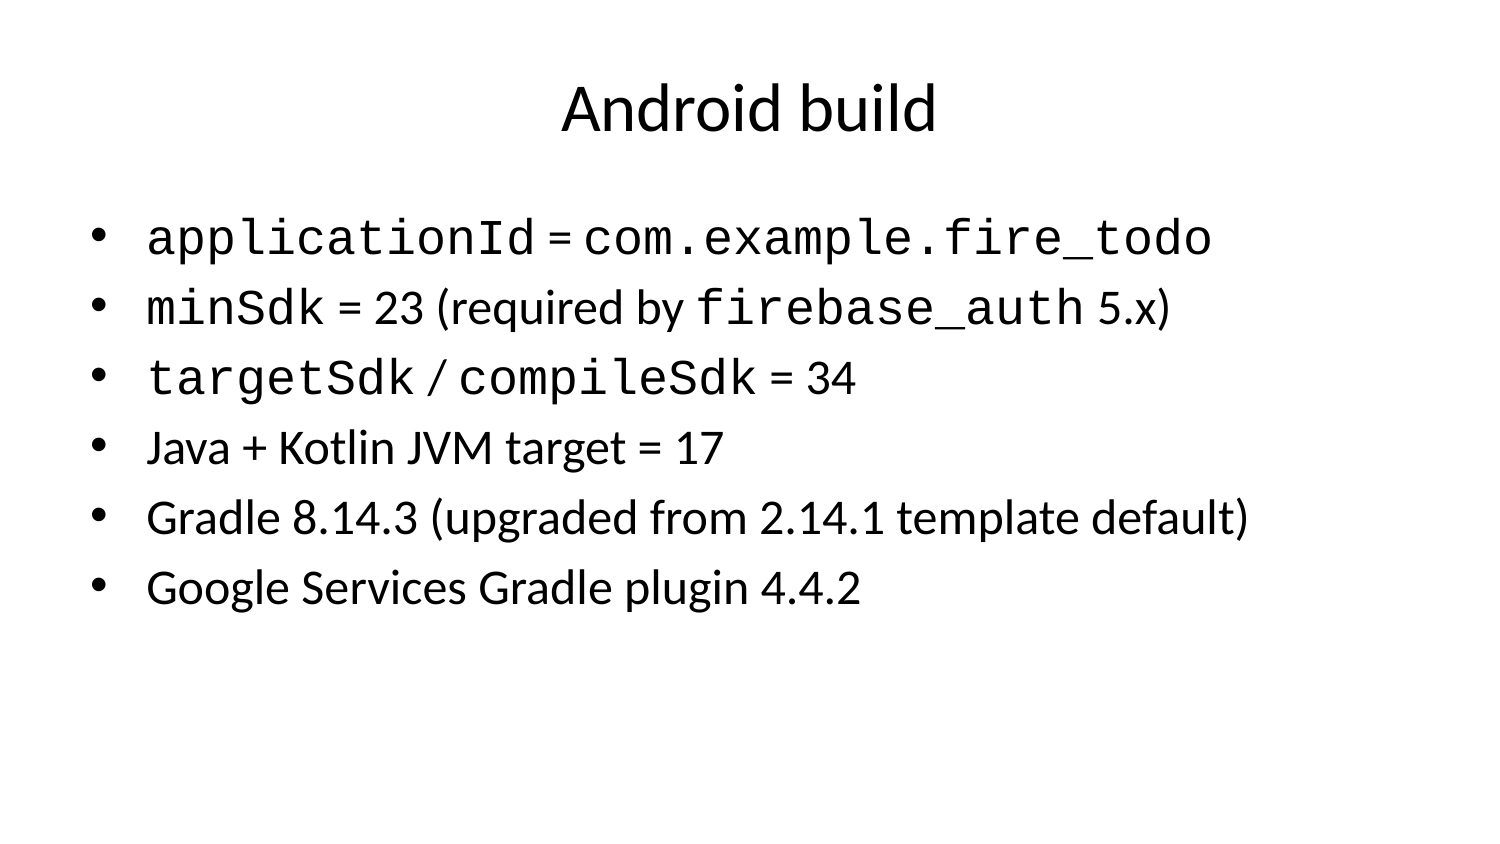

# Android build
applicationId = com.example.fire_todo
minSdk = 23 (required by firebase_auth 5.x)
targetSdk / compileSdk = 34
Java + Kotlin JVM target = 17
Gradle 8.14.3 (upgraded from 2.14.1 template default)
Google Services Gradle plugin 4.4.2